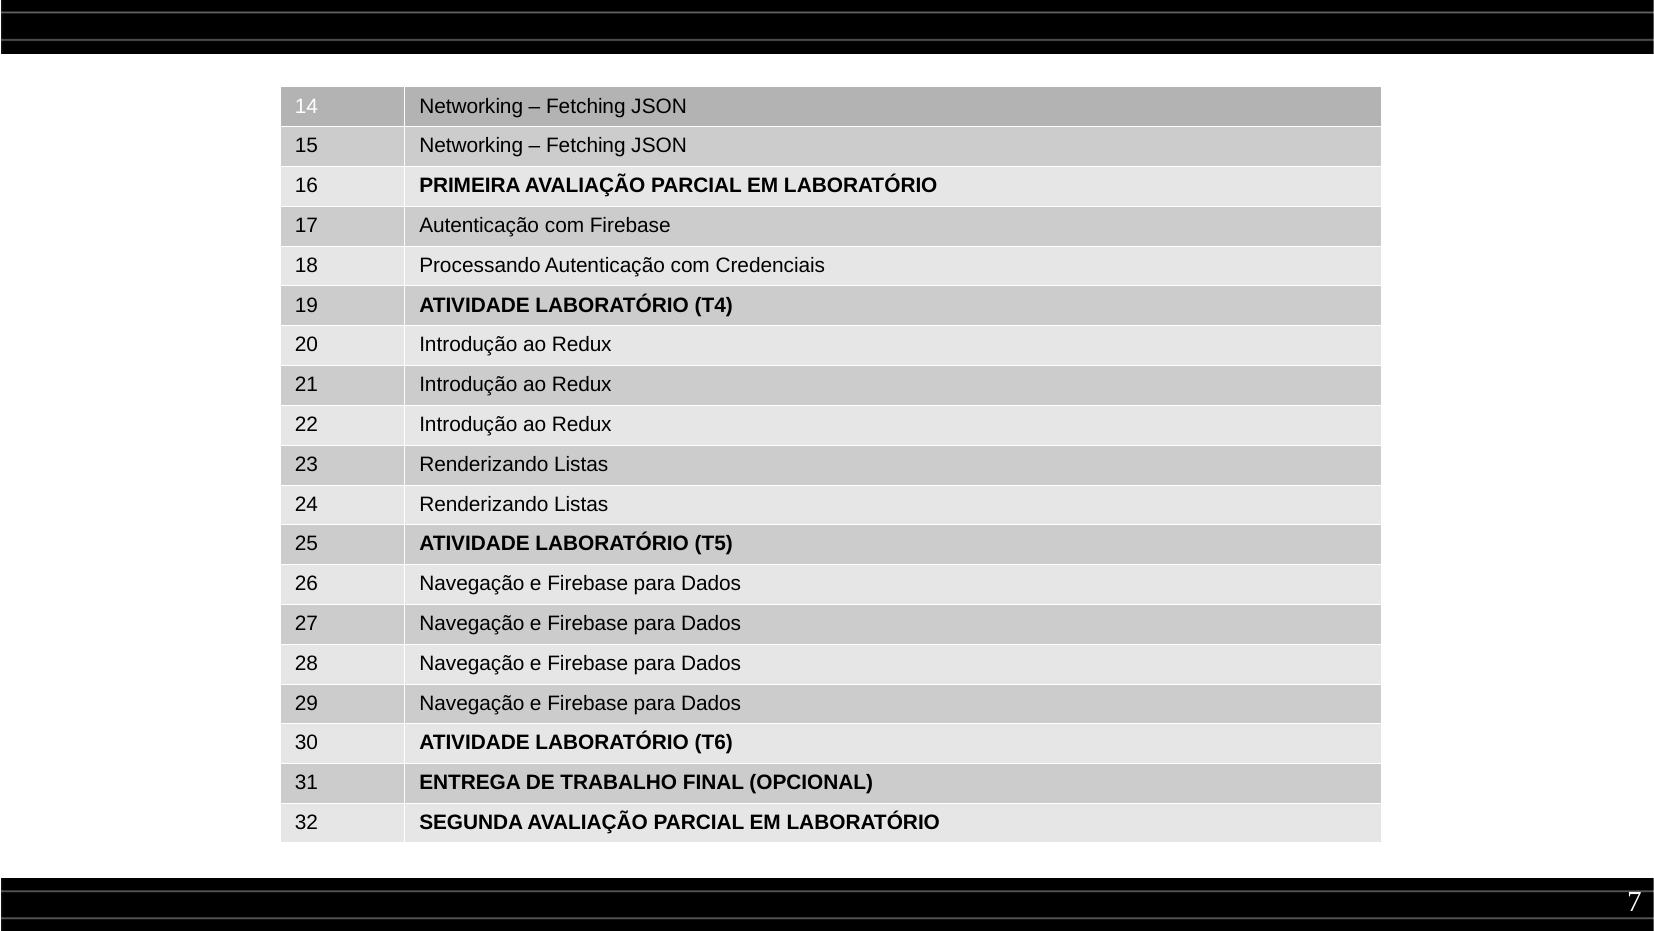

| 14 | Networking – Fetching JSON |
| --- | --- |
| 15 | Networking – Fetching JSON |
| 16 | PRIMEIRA AVALIAÇÃO PARCIAL EM LABORATÓRIO |
| 17 | Autenticação com Firebase |
| 18 | Processando Autenticação com Credenciais |
| 19 | ATIVIDADE LABORATÓRIO (T4) |
| 20 | Introdução ao Redux |
| 21 | Introdução ao Redux |
| 22 | Introdução ao Redux |
| 23 | Renderizando Listas |
| 24 | Renderizando Listas |
| 25 | ATIVIDADE LABORATÓRIO (T5) |
| 26 | Navegação e Firebase para Dados |
| 27 | Navegação e Firebase para Dados |
| 28 | Navegação e Firebase para Dados |
| 29 | Navegação e Firebase para Dados |
| 30 | ATIVIDADE LABORATÓRIO (T6) |
| 31 | ENTREGA DE TRABALHO FINAL (OPCIONAL) |
| 32 | SEGUNDA AVALIAÇÃO PARCIAL EM LABORATÓRIO |